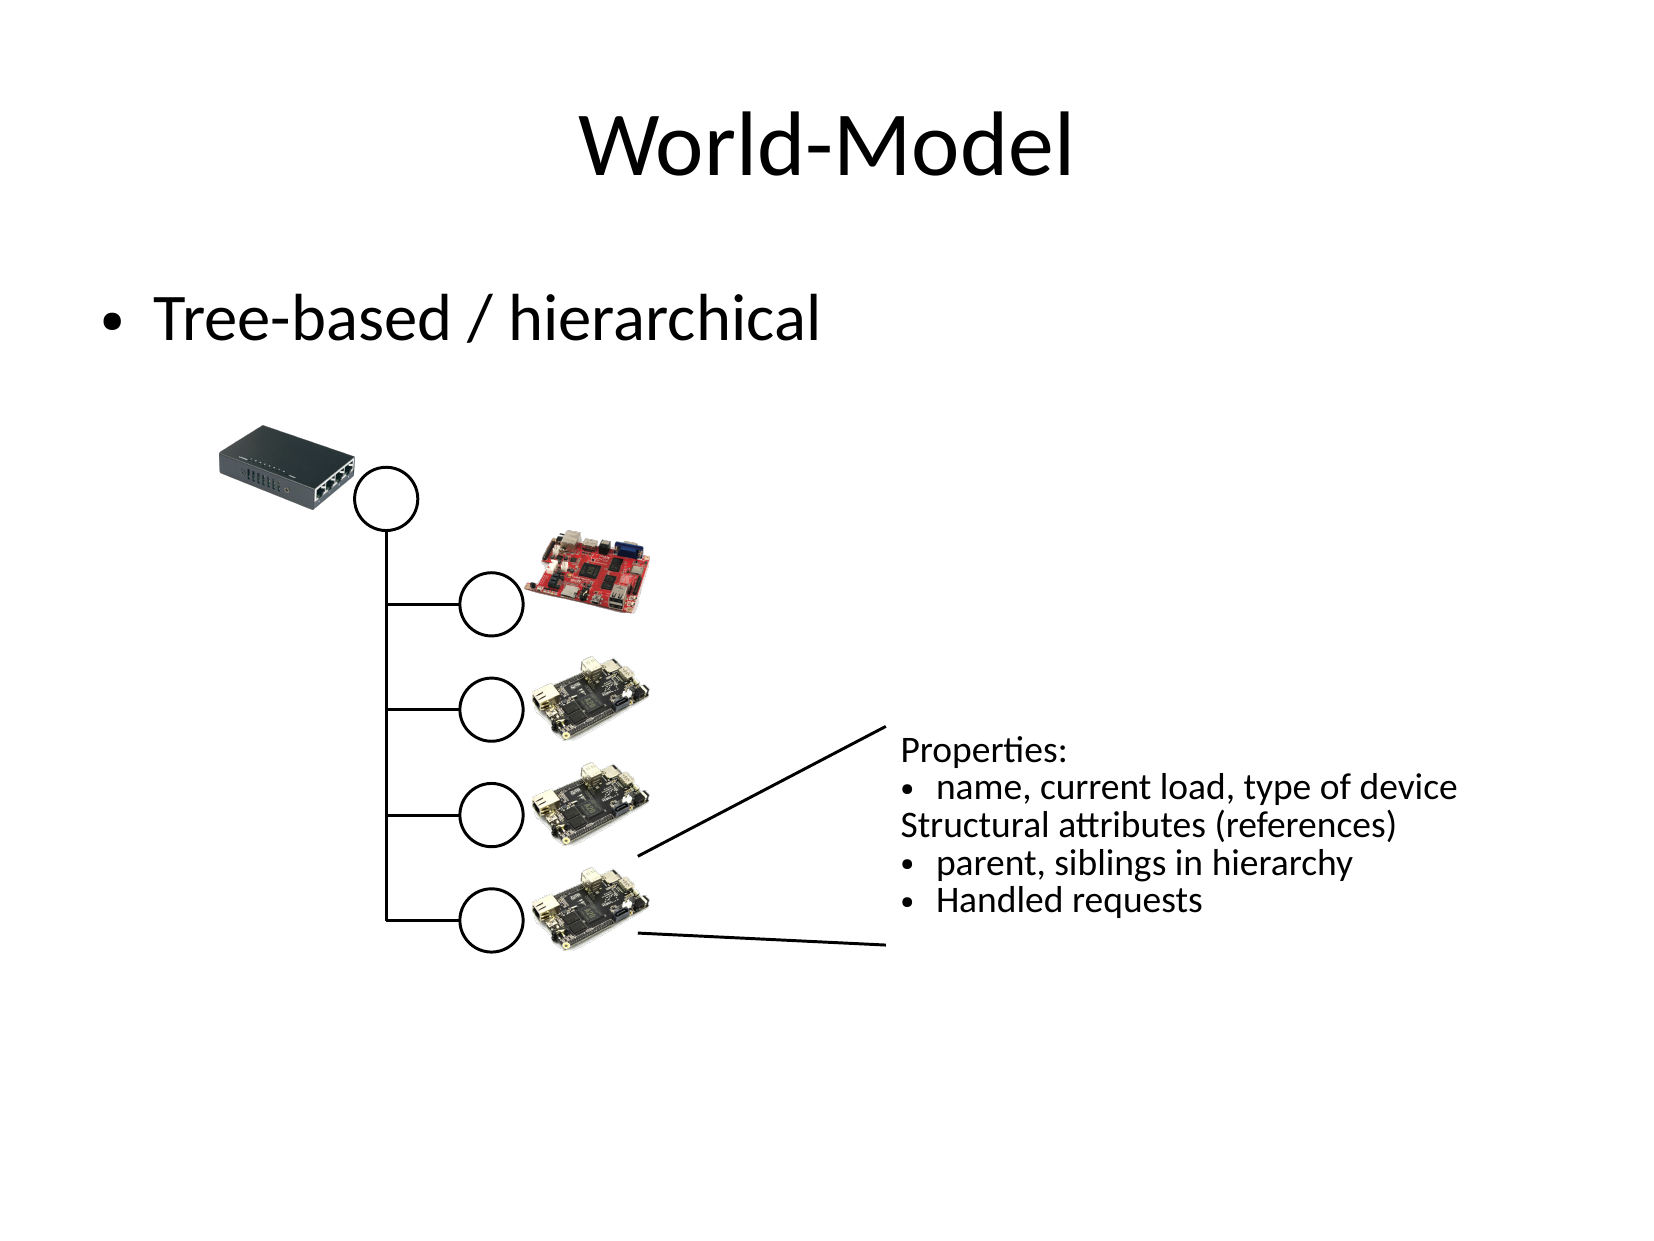

# World-Model
Tree-based / hierarchical
Properties:
name, current load, type of device
Structural attributes (references)
parent, siblings in hierarchy
Handled requests